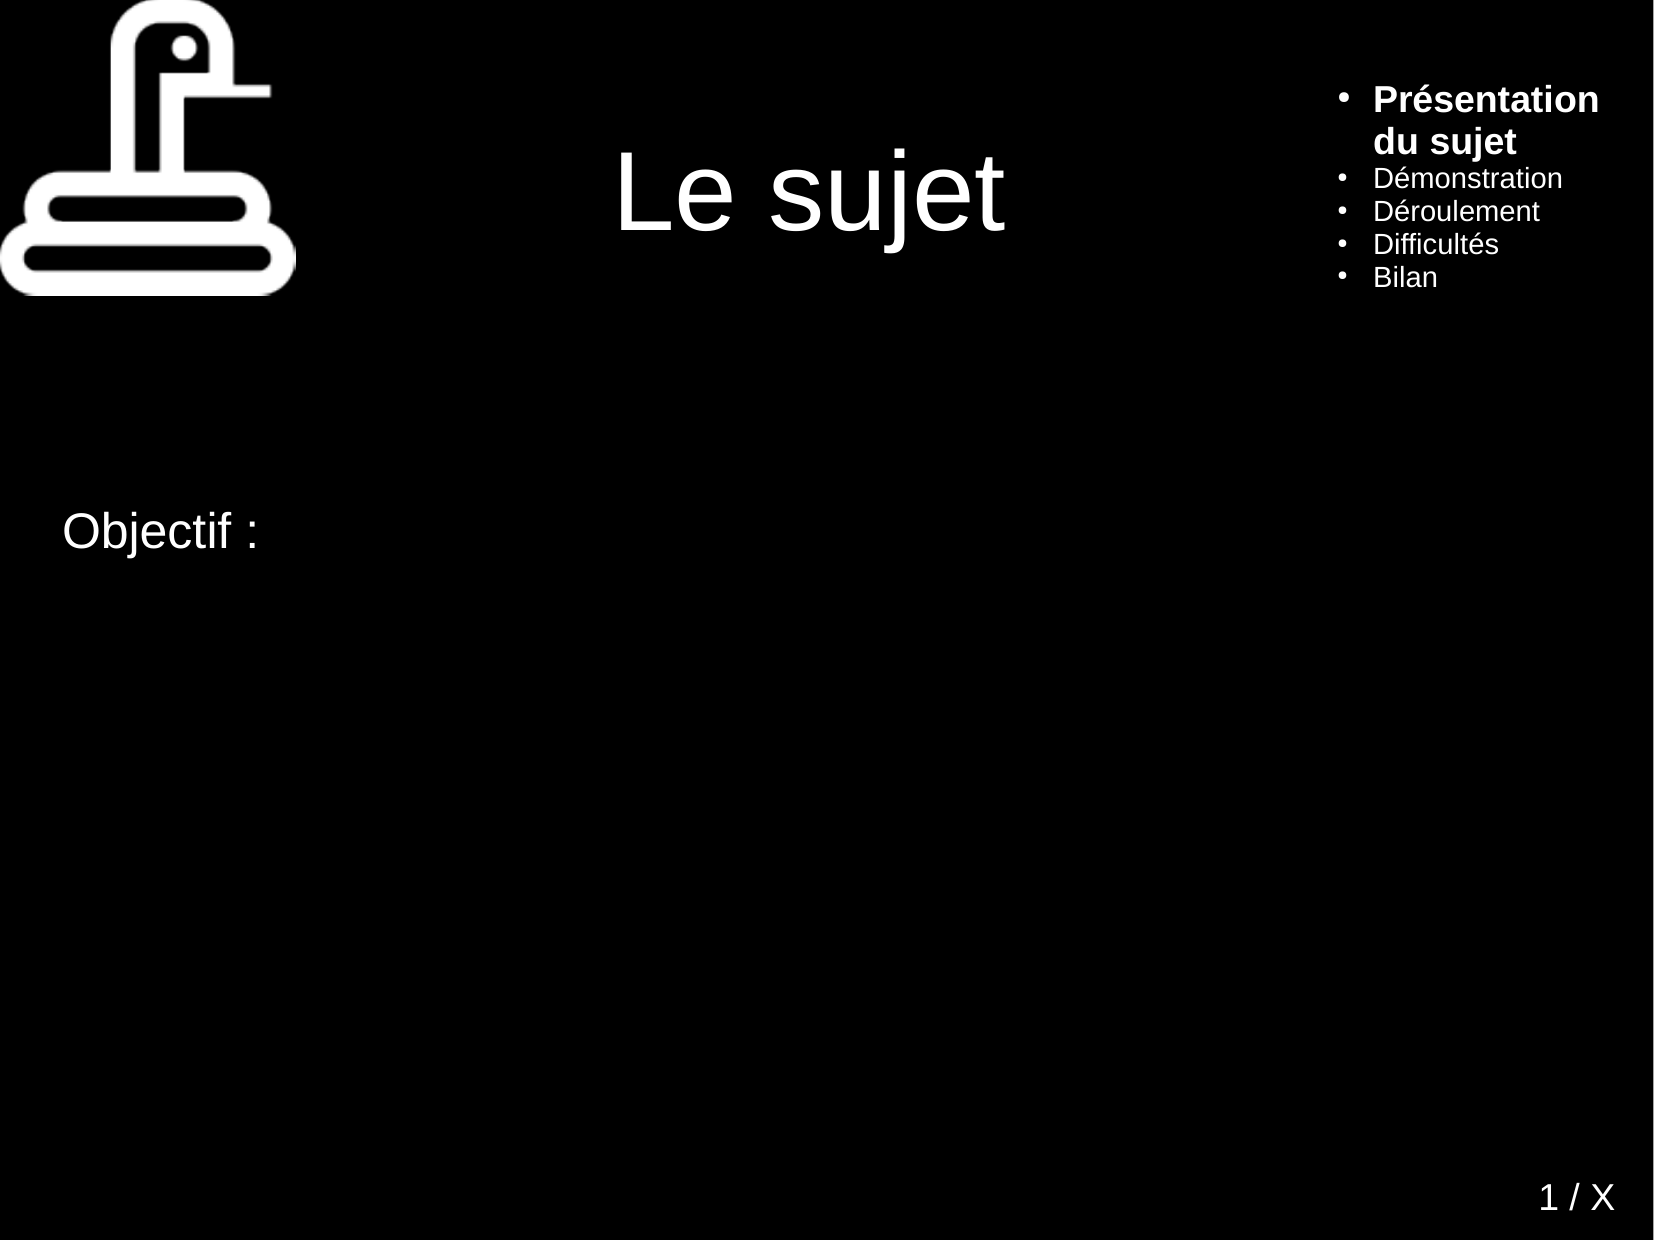

Présentation du sujet
Démonstration
Déroulement
Difficultés
Bilan
# Le sujet
Objectif :
1 / X